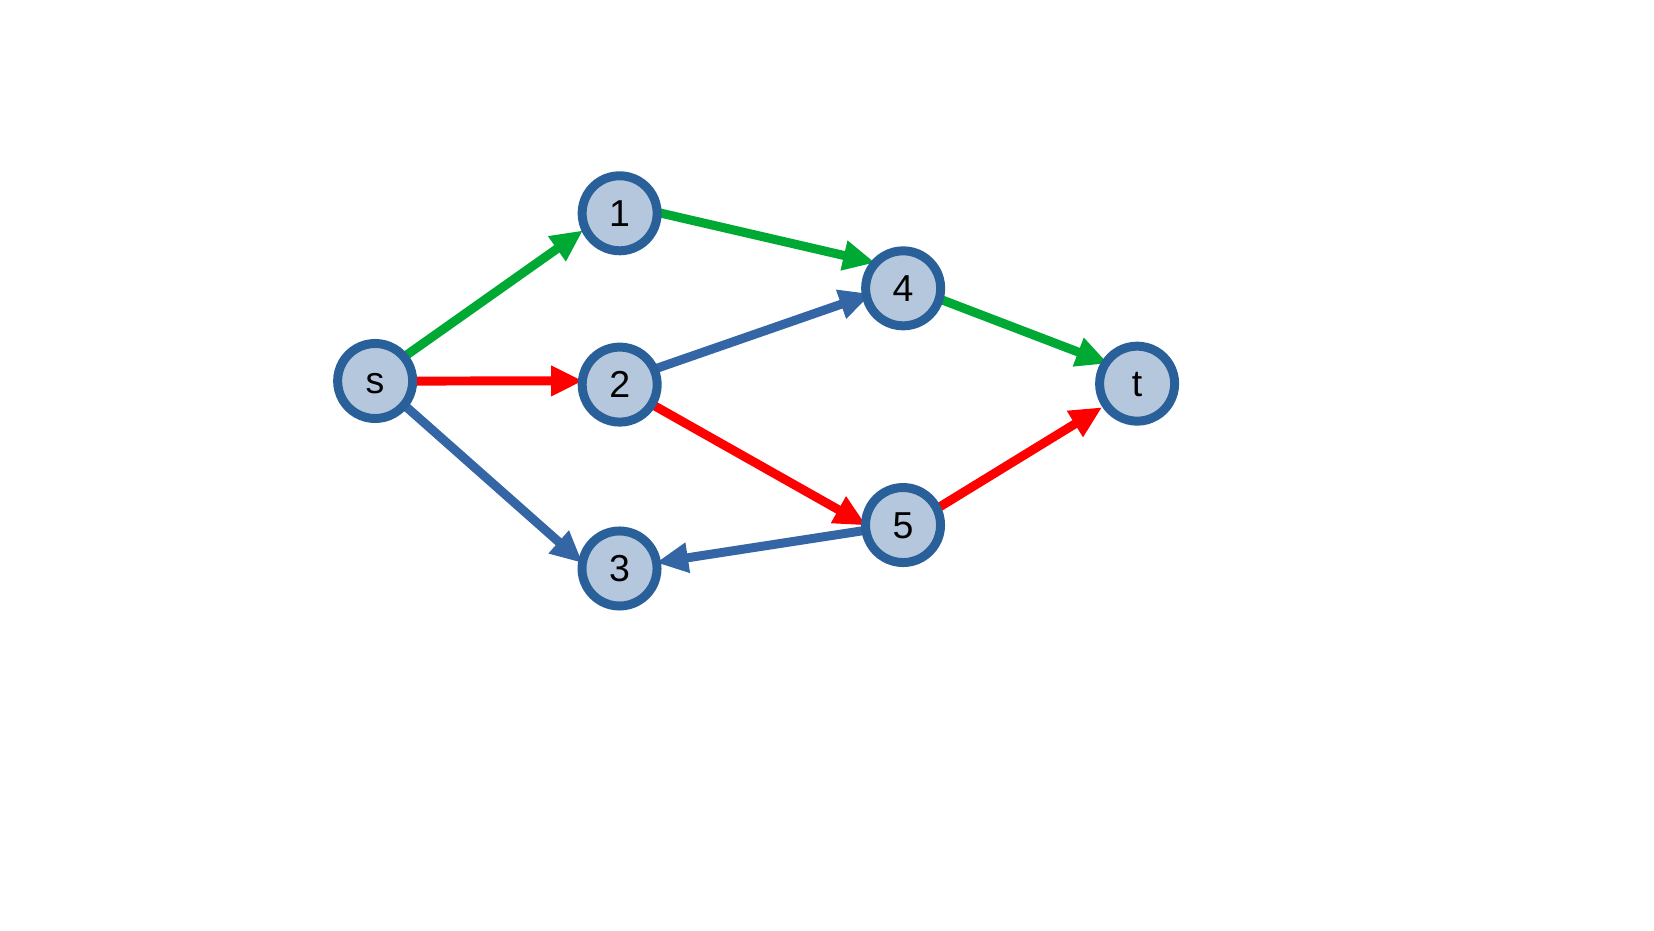

1
4
s
t
2
5
3